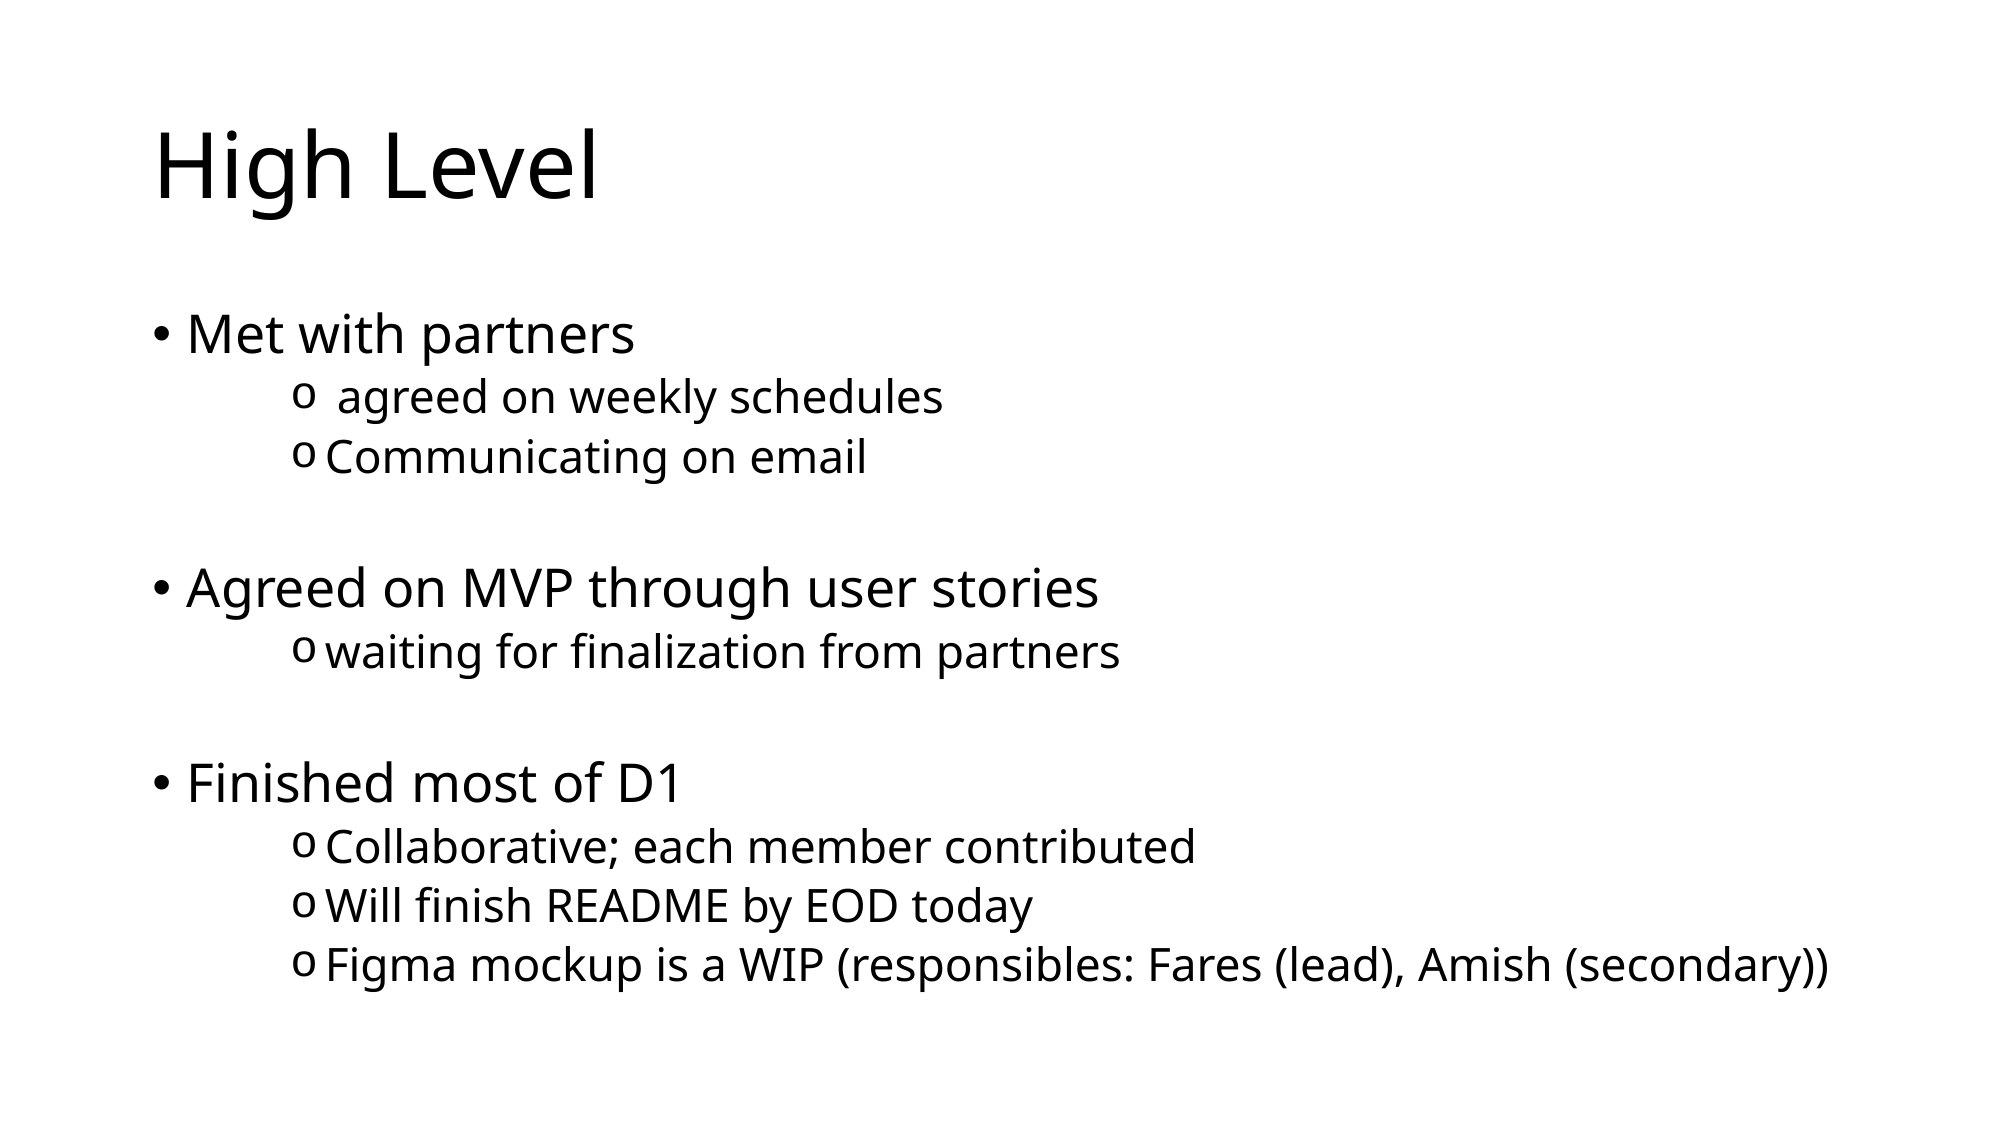

# High Level
Met with partners
 agreed on weekly schedules
Communicating on email
Agreed on MVP through user stories
waiting for finalization from partners
Finished most of D1
Collaborative; each member contributed
Will finish README by EOD today
Figma mockup is a WIP (responsibles: Fares (lead), Amish (secondary))